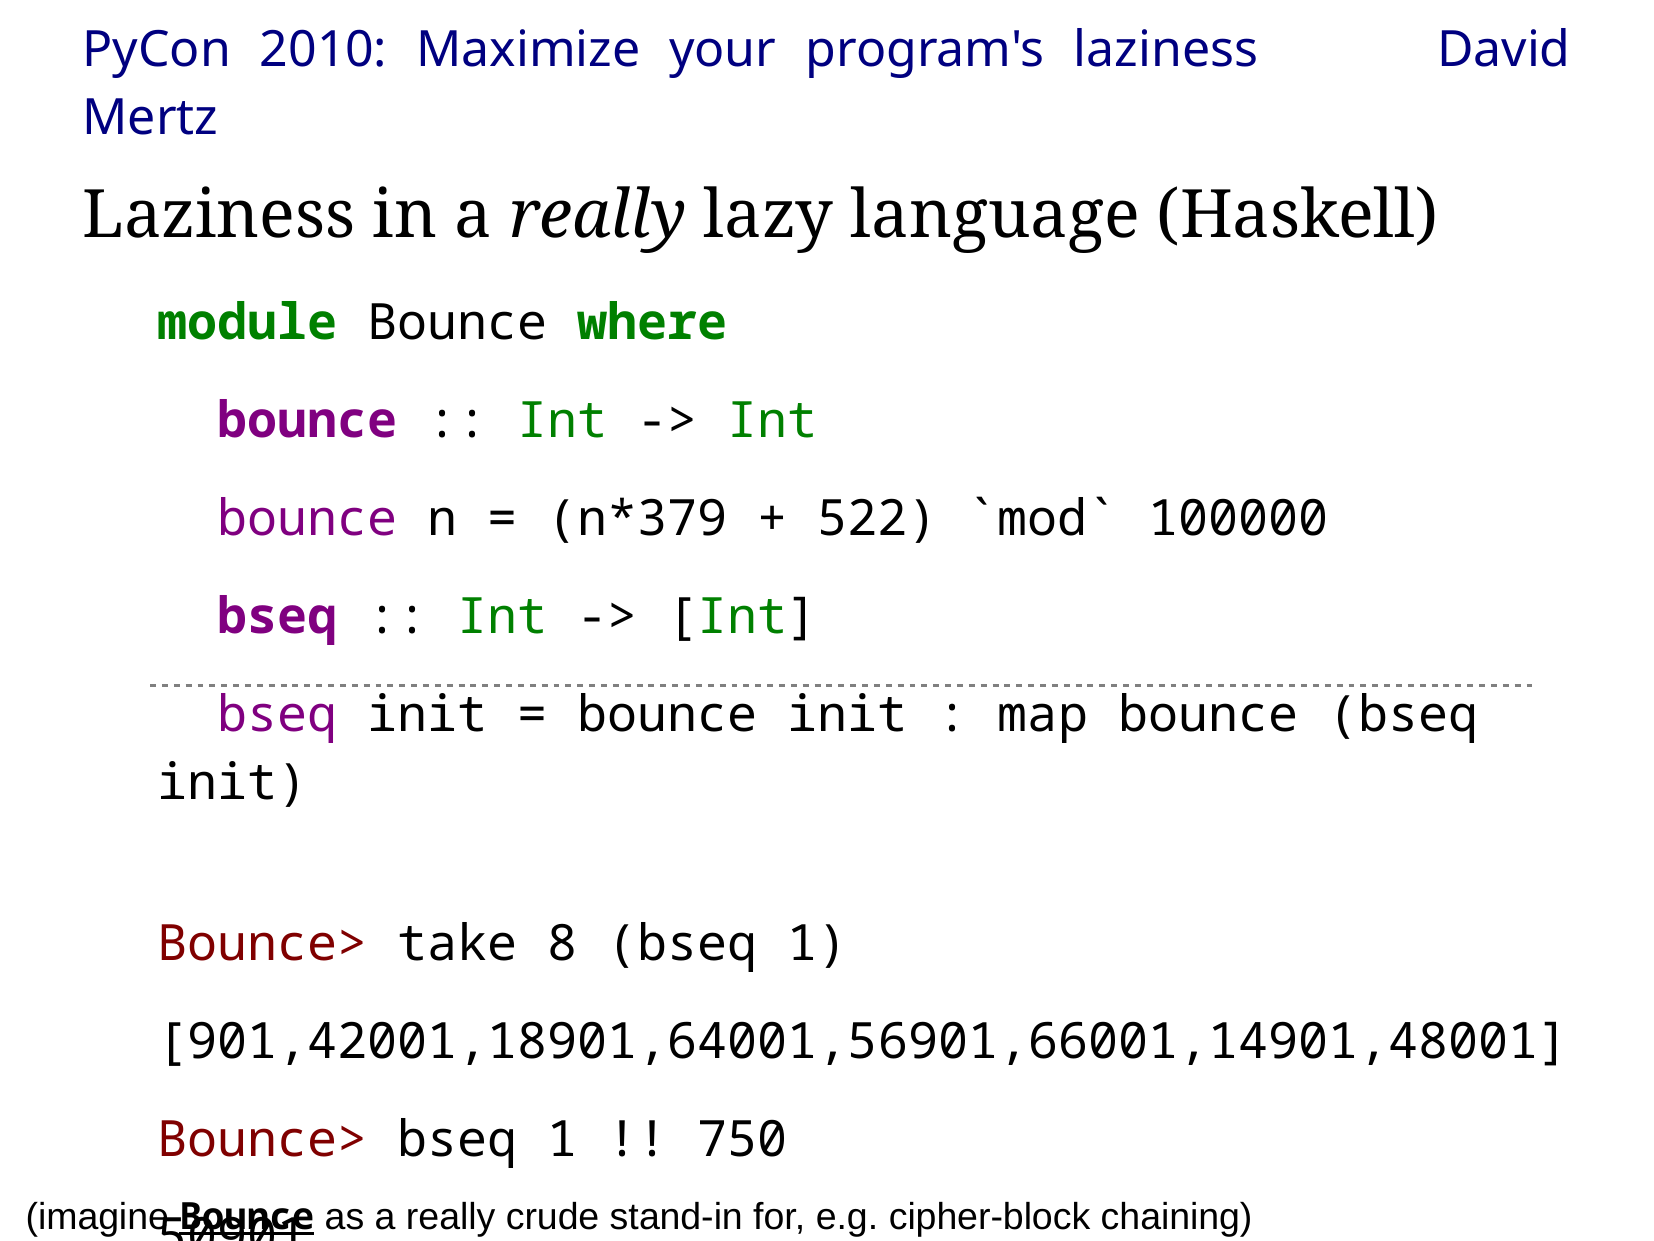

PyCon 2010: Maximize your program's laziness			David Mertz
# Laziness in a really lazy language (Haskell)
module Bounce where
 bounce :: Int -> Int
 bounce n = (n*379 + 522) `mod` 100000
 bseq :: Int -> [Int]
 bseq init = bounce init : map bounce (bseq init)
Bounce> take 8 (bseq 1)
[901,42001,18901,64001,56901,66001,14901,48001]
Bounce> bseq 1 !! 750
50901
(imagine Bounce as a really crude stand-in for, e.g. cipher-block chaining)